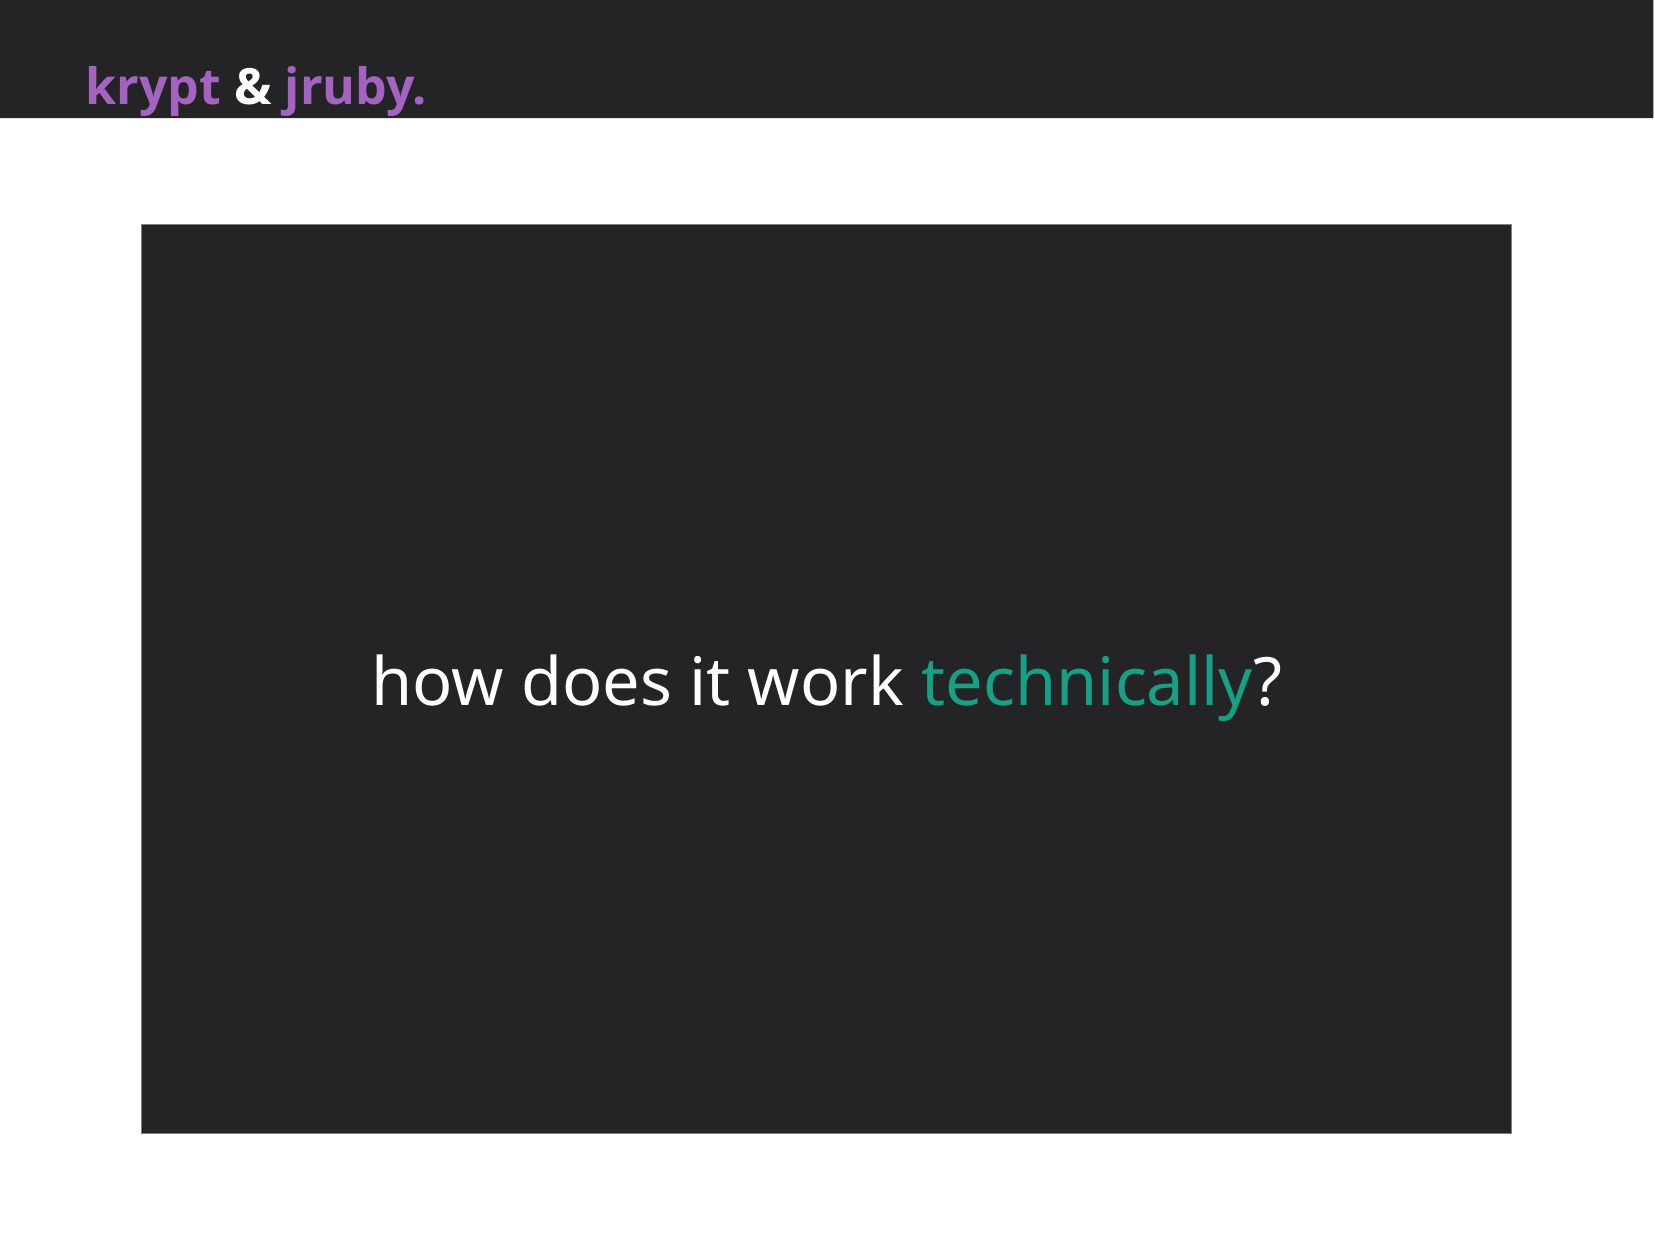

krypt & jruby.
how does it work technically?